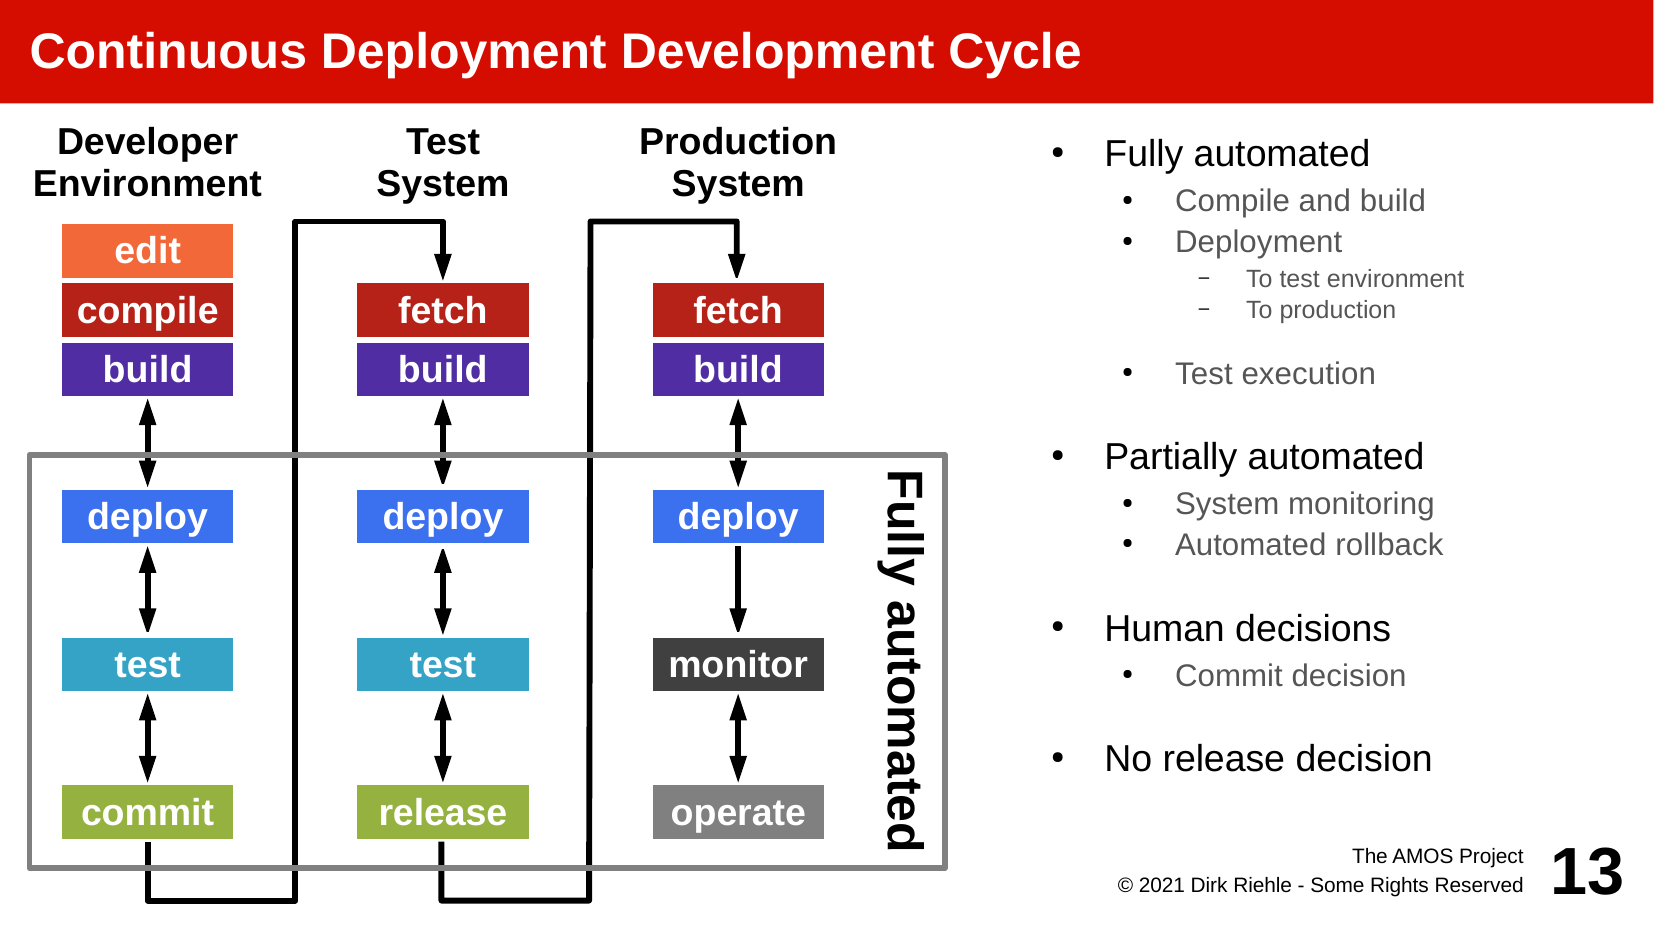

# Continuous Deployment Development Cycle
Developer
Environment
Test
System
Production
System
edit
compile
fetch
fetch
build
build
build
deploy
deploy
deploy
test
test
monitor
commit
release
operate
Fully automated
Compile and build
Deployment
To test environment
To production
Test execution
Partially automated
System monitoring
Automated rollback
Human decisions
Commit decision
No release decision
Fully automated
The AMOS Project
13
© 2021 Dirk Riehle - Some Rights Reserved